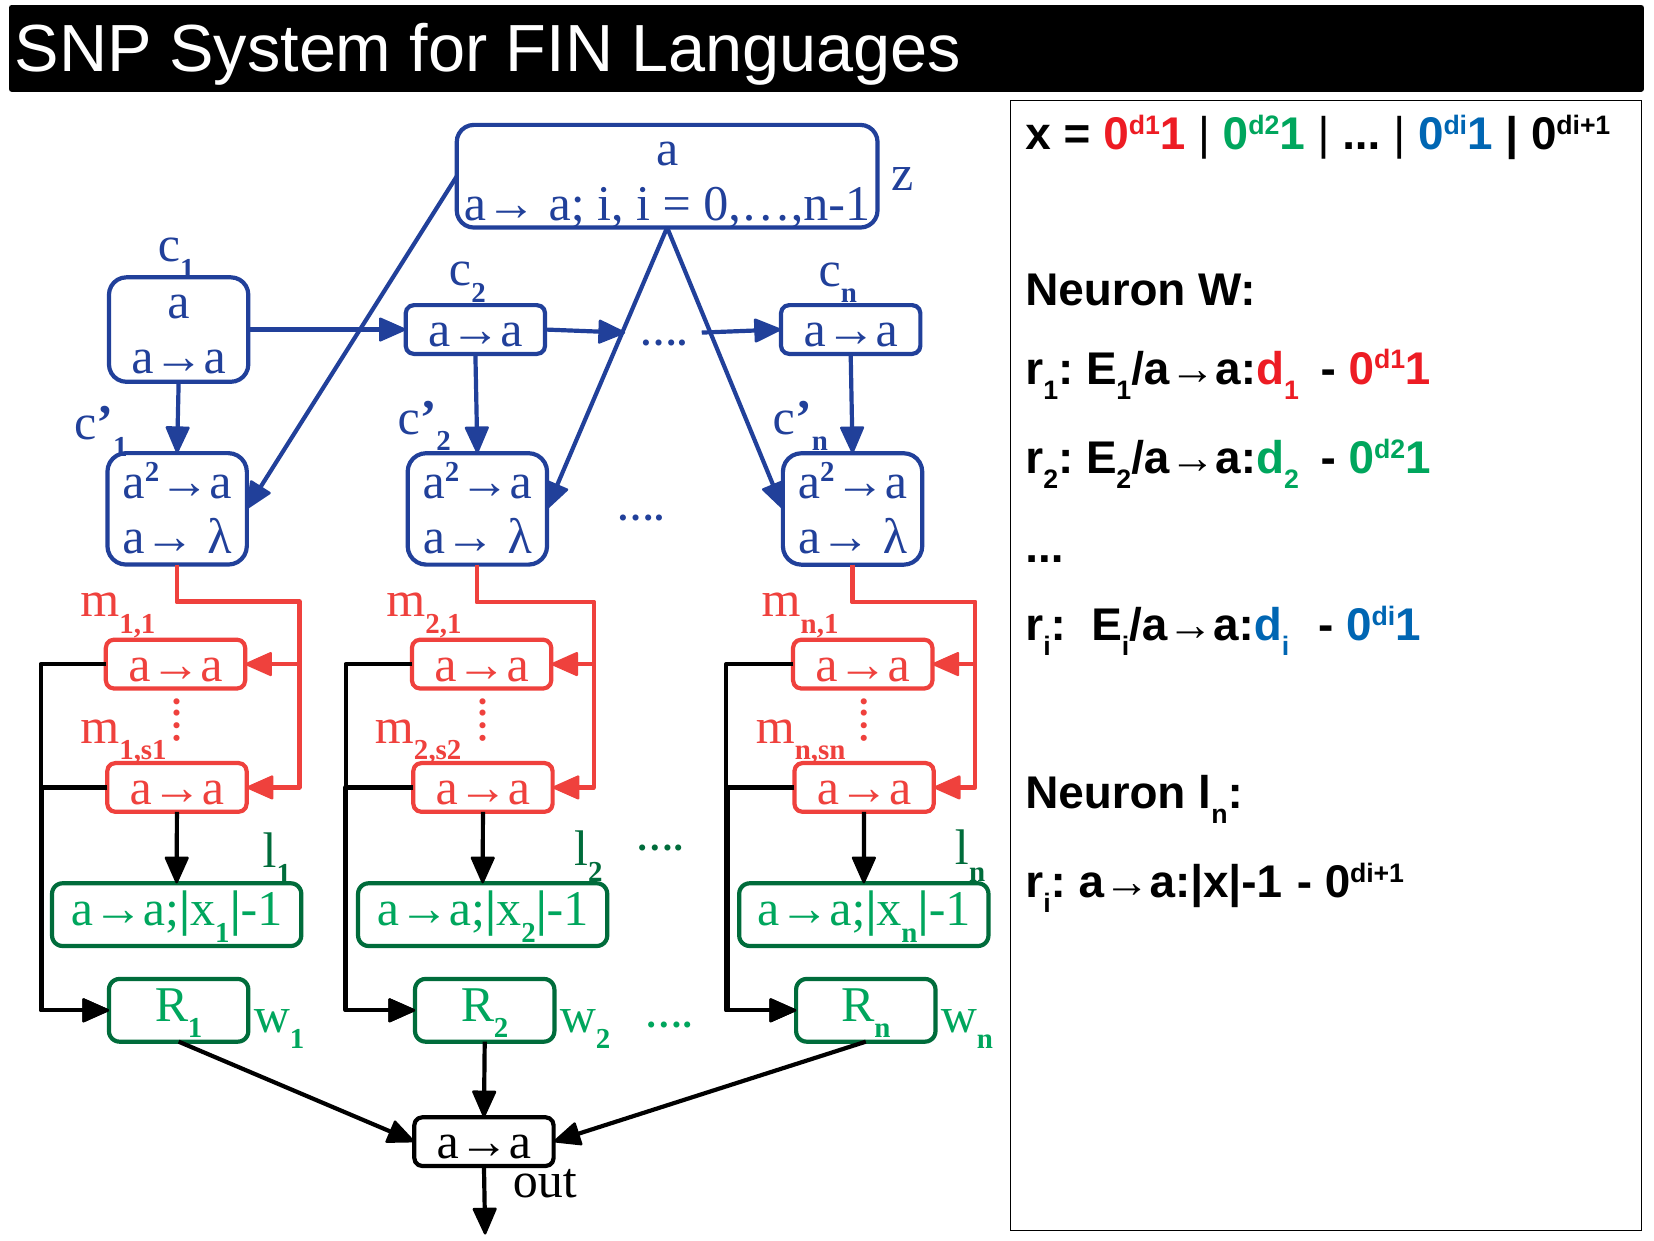

# SNP System for FIN Languages
x = 0d11 | 0d21 | ... | 0di1 | 0di+1
Neuron W:
r1: E1/a→a:d1 - 0d11
r2: E2/a→a:d2 - 0d21
...
ri: Ei/a→a:di - 0di1
Neuron ln:
ri: a→a:|x|-1 - 0di+1
a
a→ a; i, i = 0,…,n-1
z
c1
c2
cn
a
a→a
….
a→a
a→a
c’2
c’n
c’1
a2→a
a→ λ
a2→a
a→ λ
a2→a
a→ λ
….
m1,1
m2,1
mn,1
a→a
a→a
a→a
m1,s1
m2,s2
mn,sn
….
….
….
a→a
a→a
a→a
….
ln
l2
l1
a→a;|x1|-1
a→a;|x2|-1
a→a;|xn|-1
R1
R2
Rn
w1
w2
wn
….
a→a
out